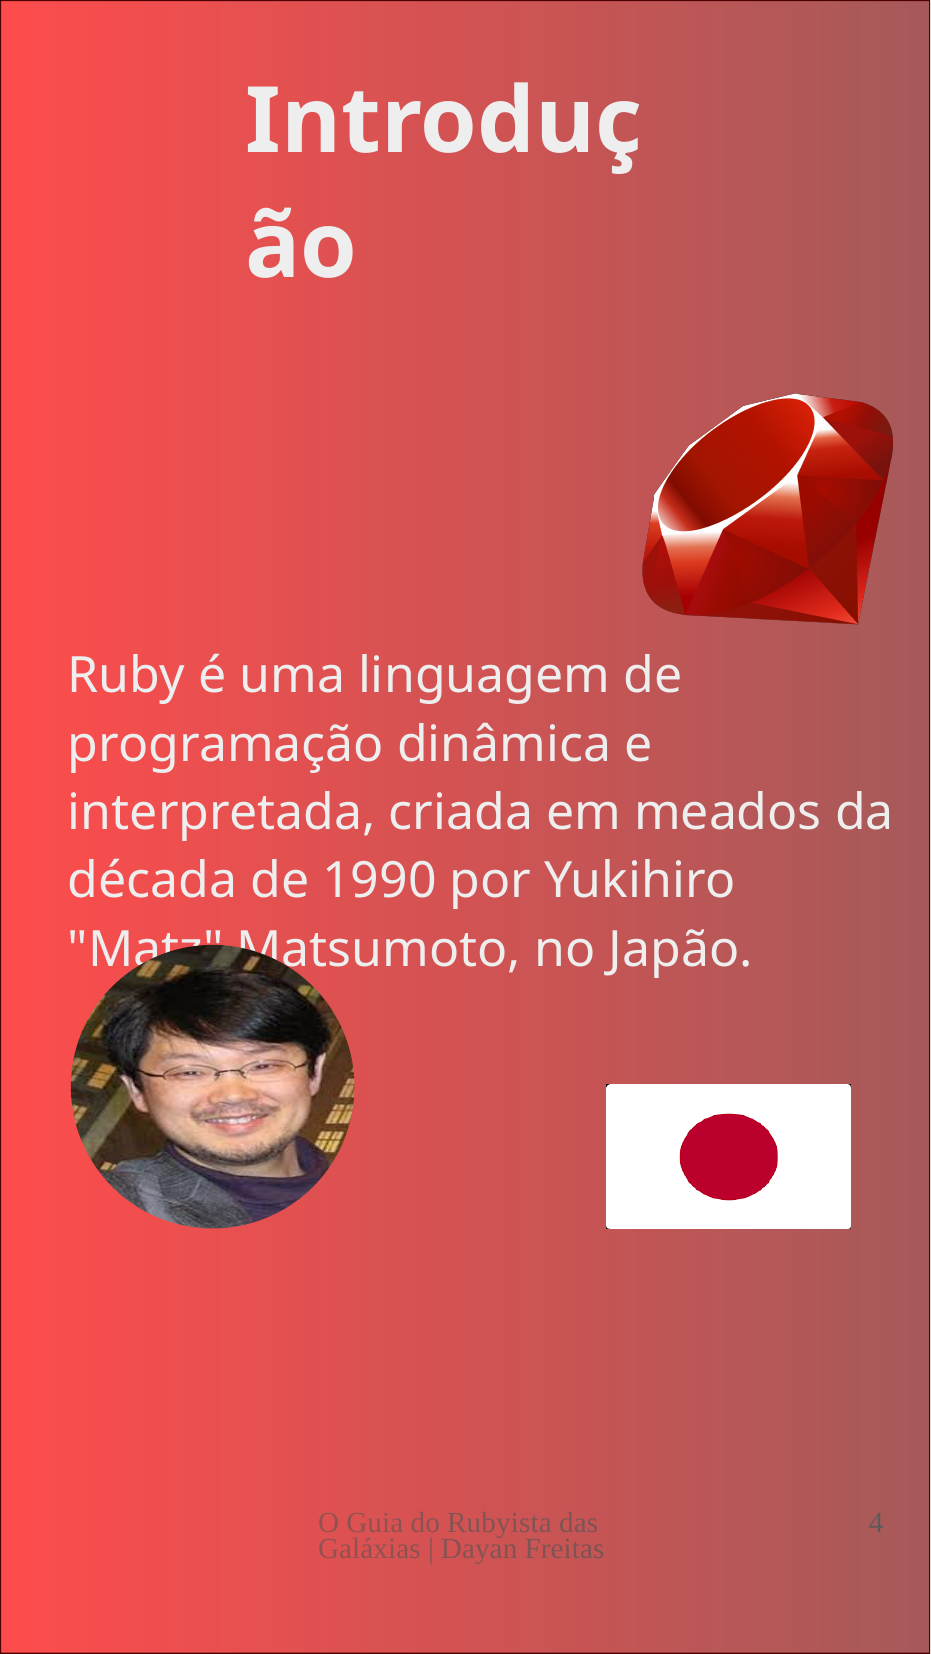

Introdução
Ruby é uma linguagem de programação dinâmica e interpretada, criada em meados da década de 1990 por Yukihiro "Matz" Matsumoto, no Japão.
O Guia do Rubyista das Galáxias | Dayan Freitas
4